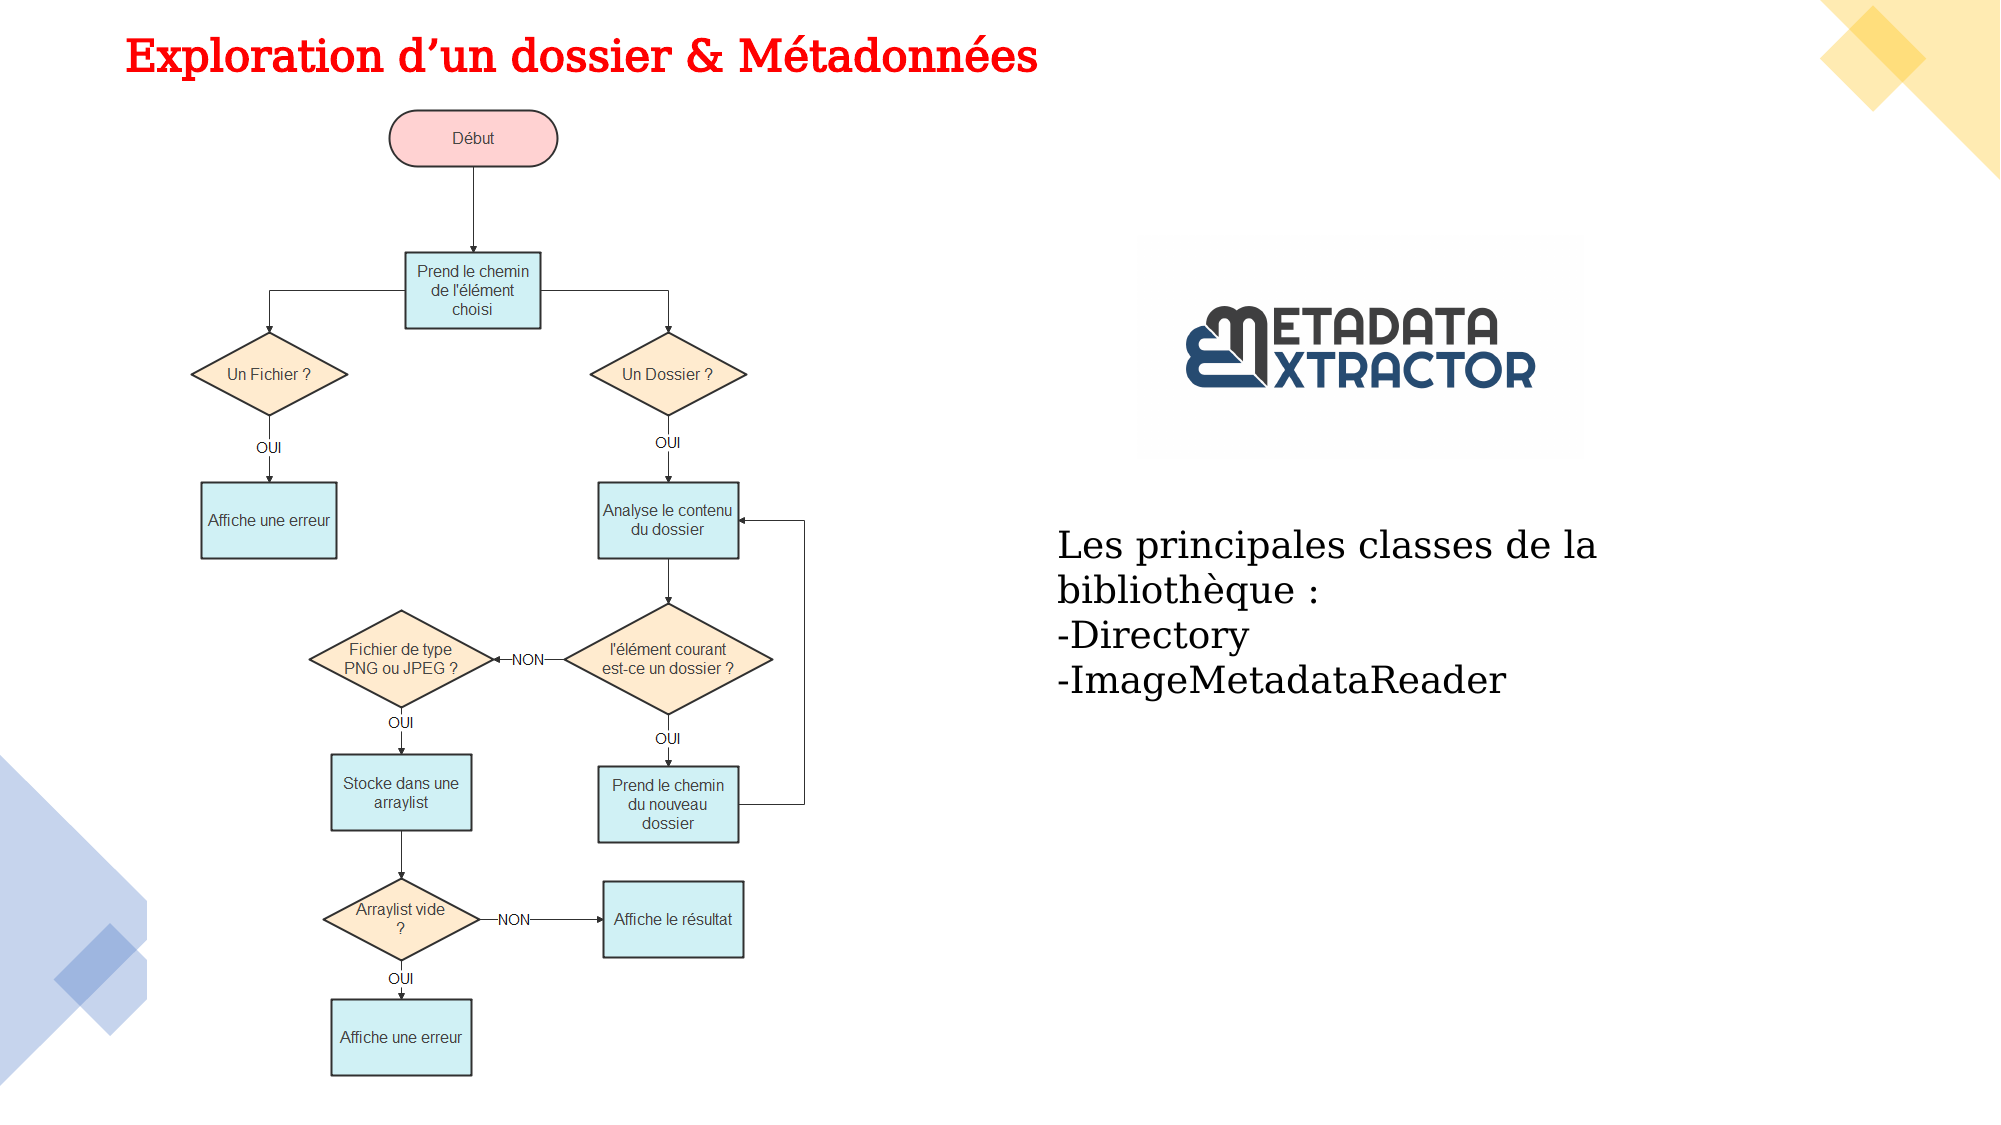

# Exploration d’un dossier & Métadonnées
Les principales classes de la bibliothèque :
-Directory
-ImageMetadataReader